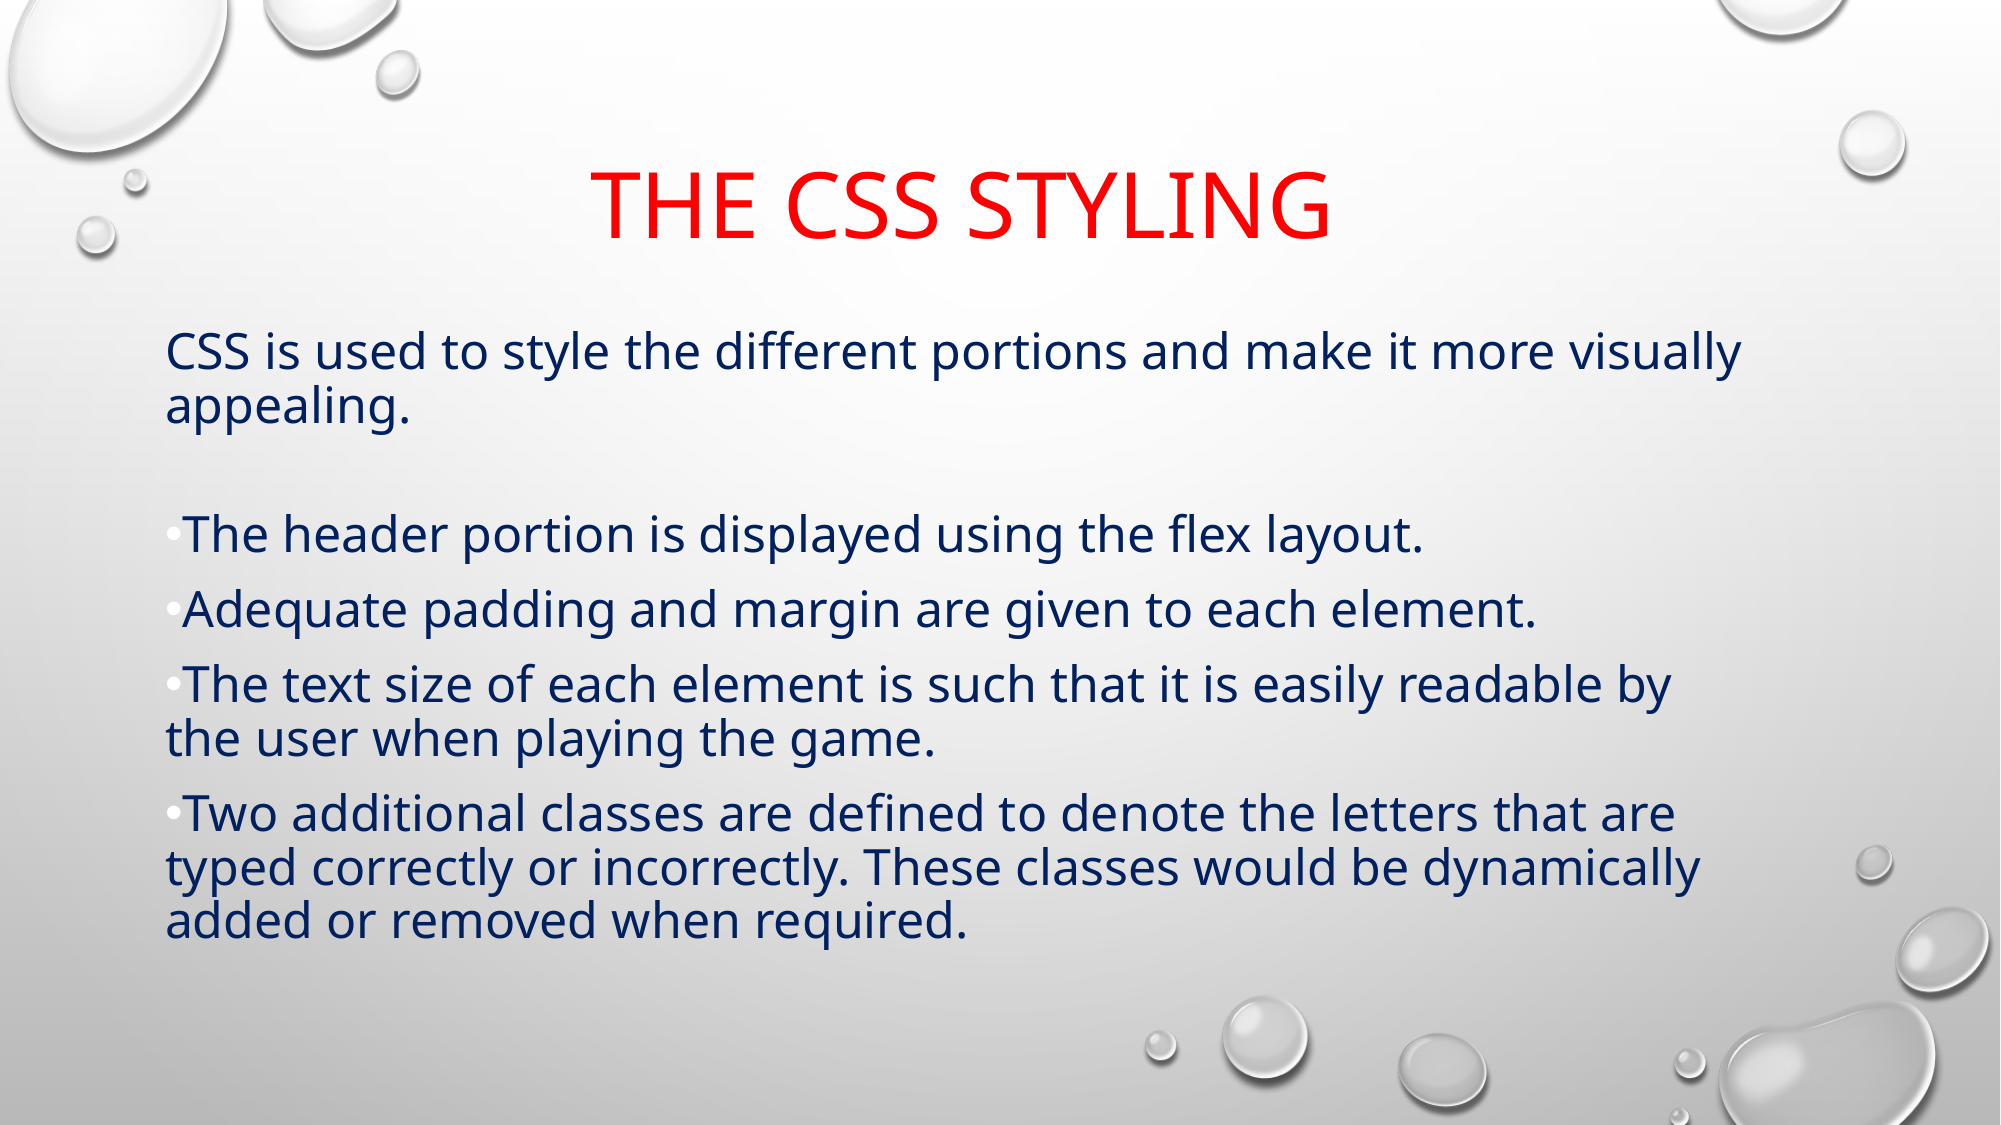

THE CSS STYLING
CSS is used to style the different portions and make it more visually appealing.
The header portion is displayed using the flex layout.
Adequate padding and margin are given to each element.
The text size of each element is such that it is easily readable by the user when playing the game.
Two additional classes are defined to denote the letters that are typed correctly or incorrectly. These classes would be dynamically added or removed when required.